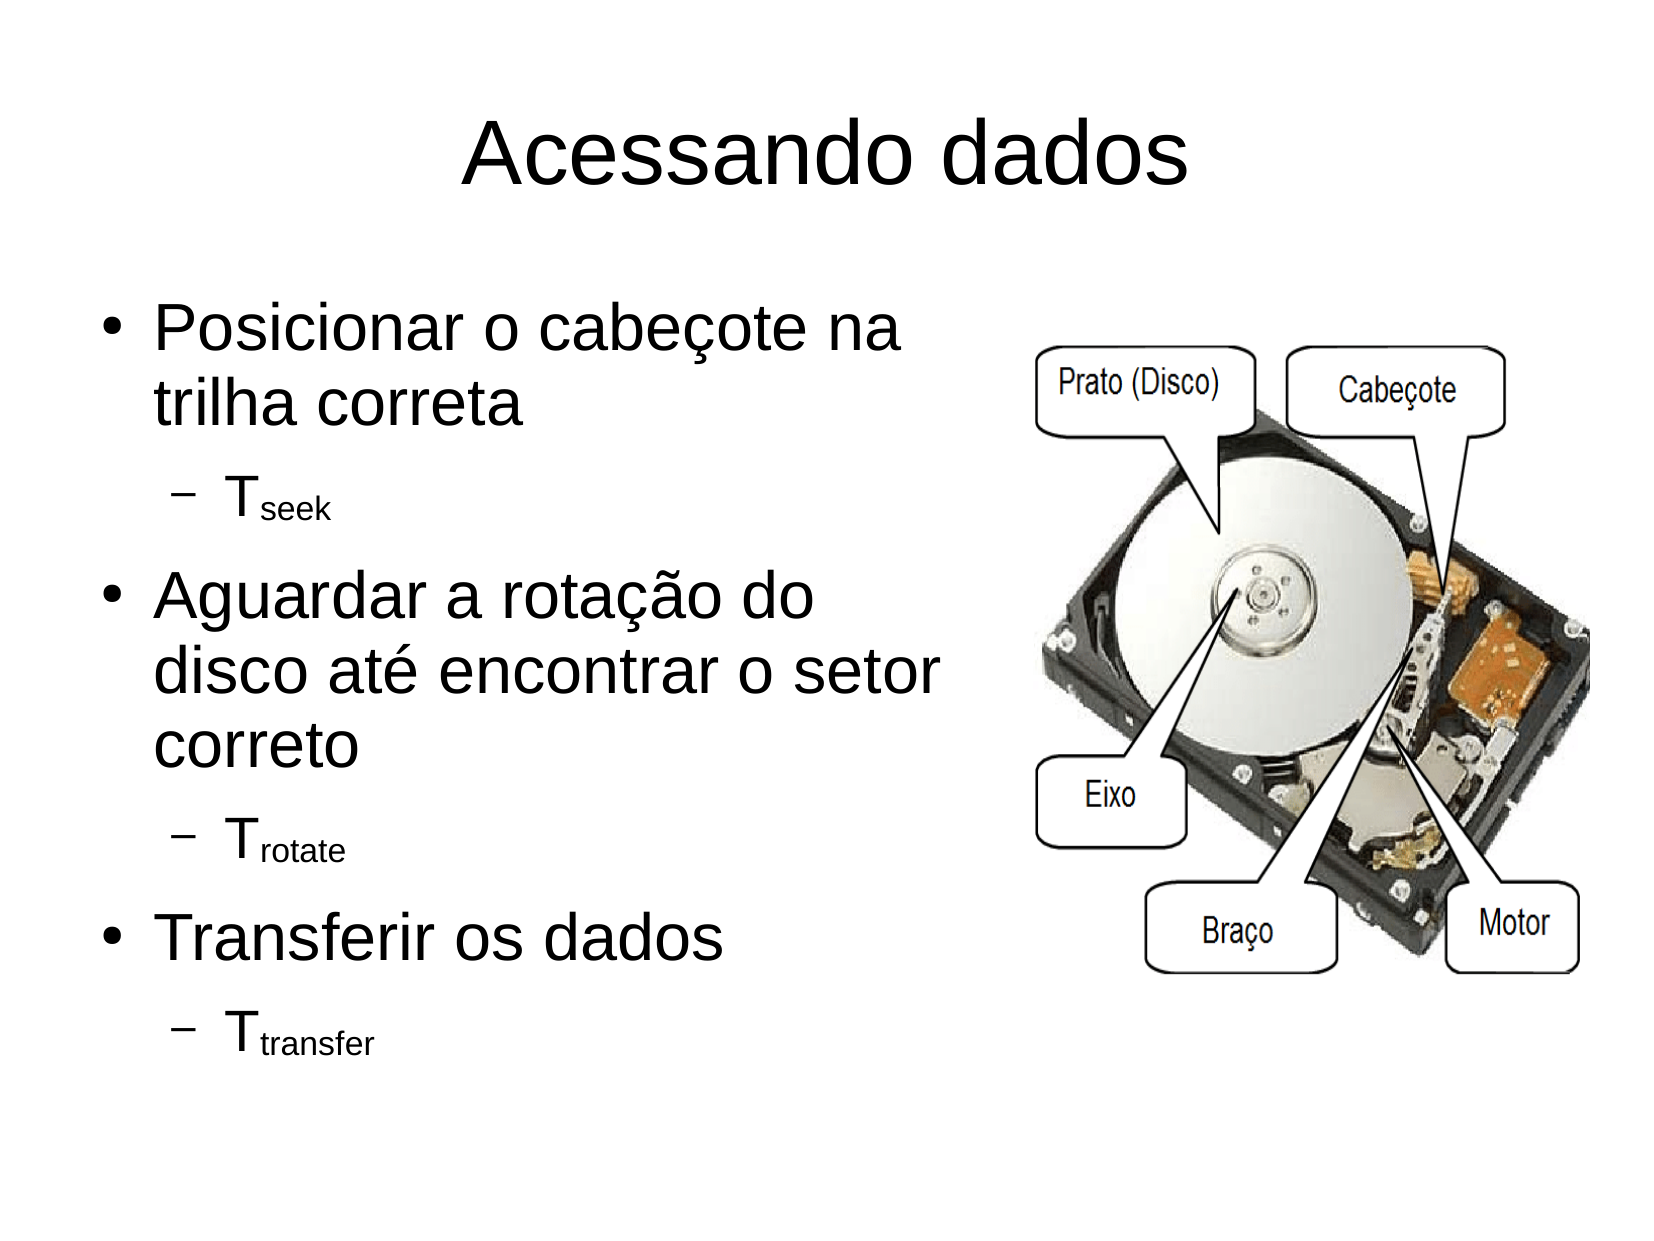

# Acessando dados
Posicionar o cabeçote na trilha correta
Tseek
Aguardar a rotação do disco até encontrar o setor correto
Trotate
Transferir os dados
Ttransfer